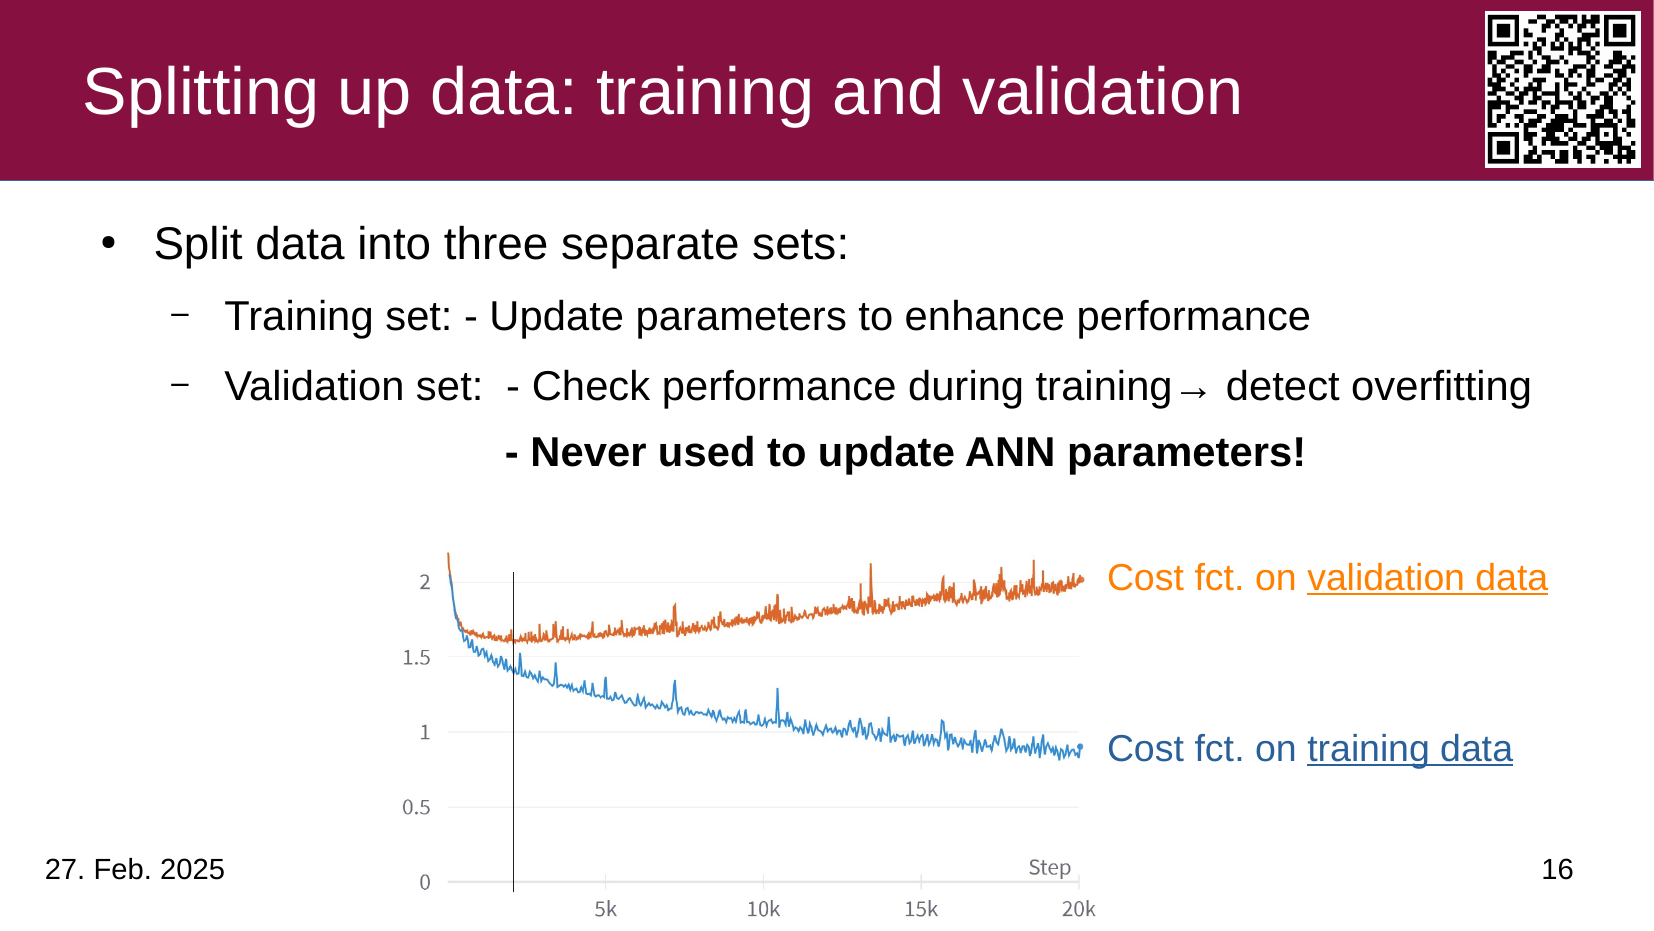

# Splitting up data: training and validation
Split data into three separate sets:
Training set: - Update parameters to enhance performance
Validation set: - Check performance during training→ detect overfitting
- Never used to update ANN parameters!
Cost fct. on validation data
Cost fct. on training data